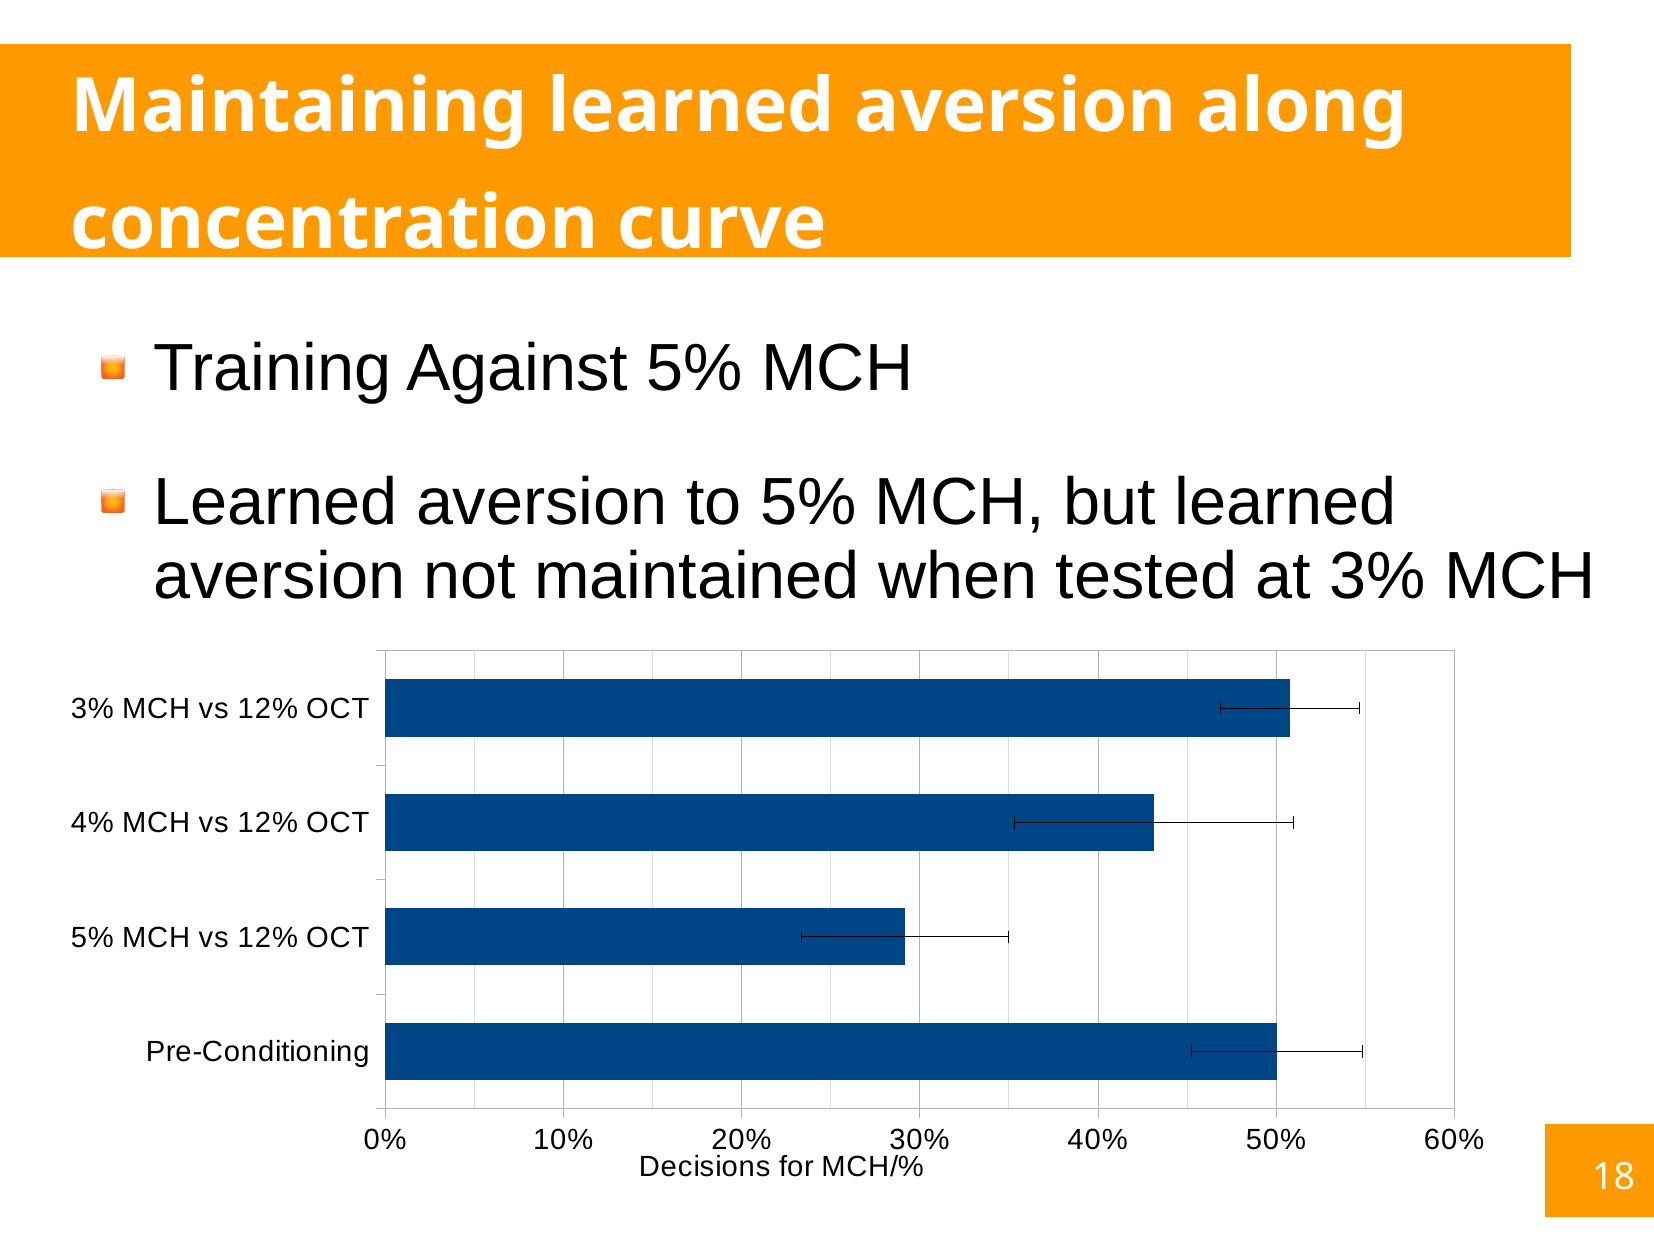

# Maintaining learned aversion along concentration curve
Training Against 5% MCH
Learned aversion to 5% MCH, but learned aversion not maintained when tested at 3% MCH
### Chart
| Category | Entry into 5% MCH |
|---|---|
| Pre-Conditioning | 0.500283446712018 |
| 5% MCH vs 12% OCT | 0.291666666666667 |
| 4% MCH vs 12% OCT | 0.431601731601732 |
| 3% MCH vs 12% OCT | 0.507689136260565 |18